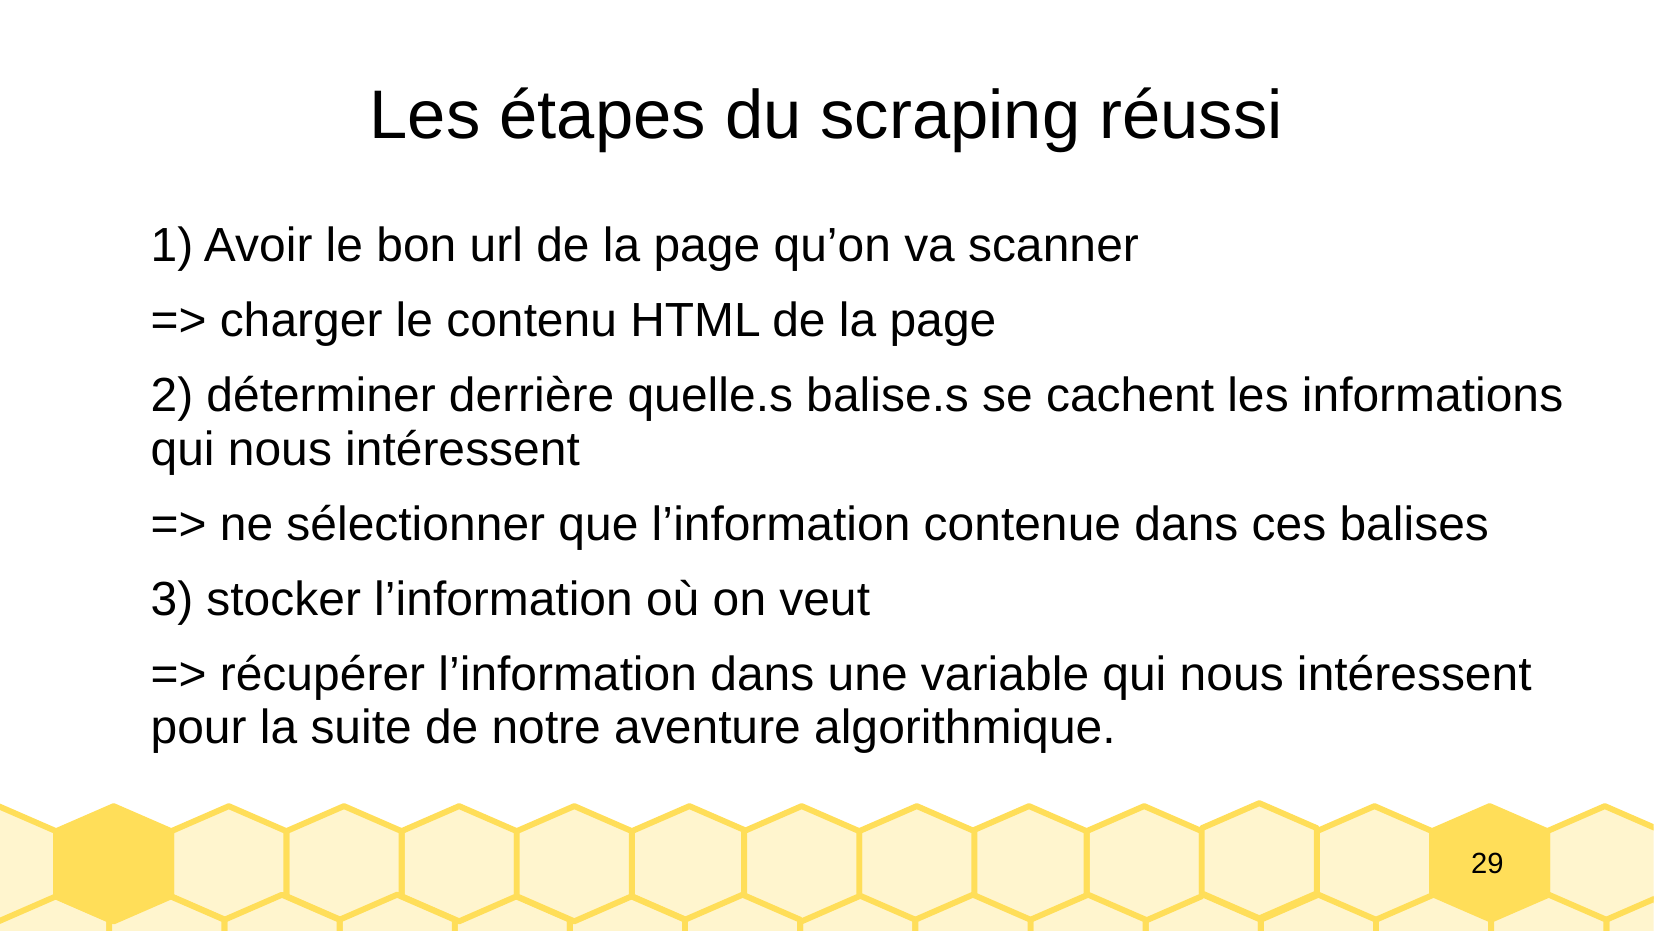

# Les étapes du scraping réussi
1) Avoir le bon url de la page qu’on va scanner
=> charger le contenu HTML de la page
2) déterminer derrière quelle.s balise.s se cachent les informations qui nous intéressent
=> ne sélectionner que l’information contenue dans ces balises
3) stocker l’information où on veut
=> récupérer l’information dans une variable qui nous intéressent pour la suite de notre aventure algorithmique.